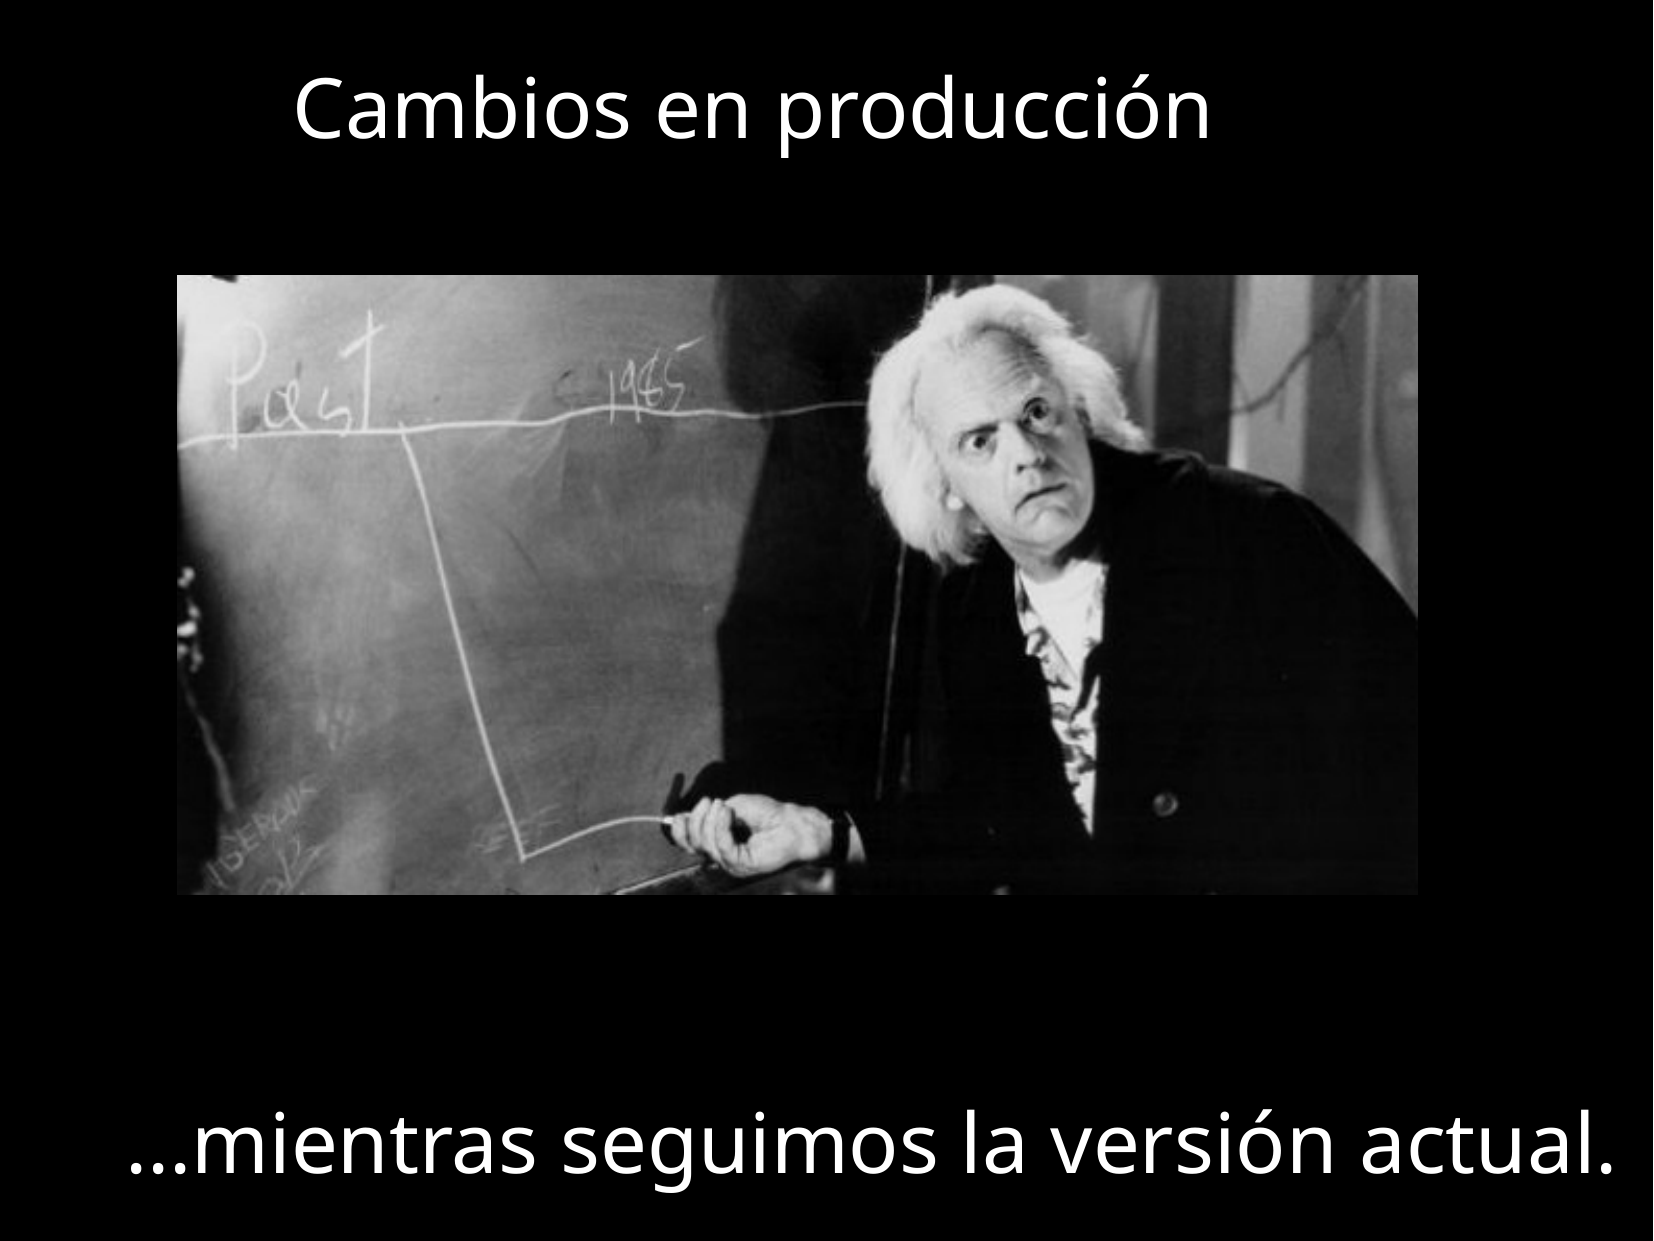

Cambios en producción
...mientras seguimos la versión actual.